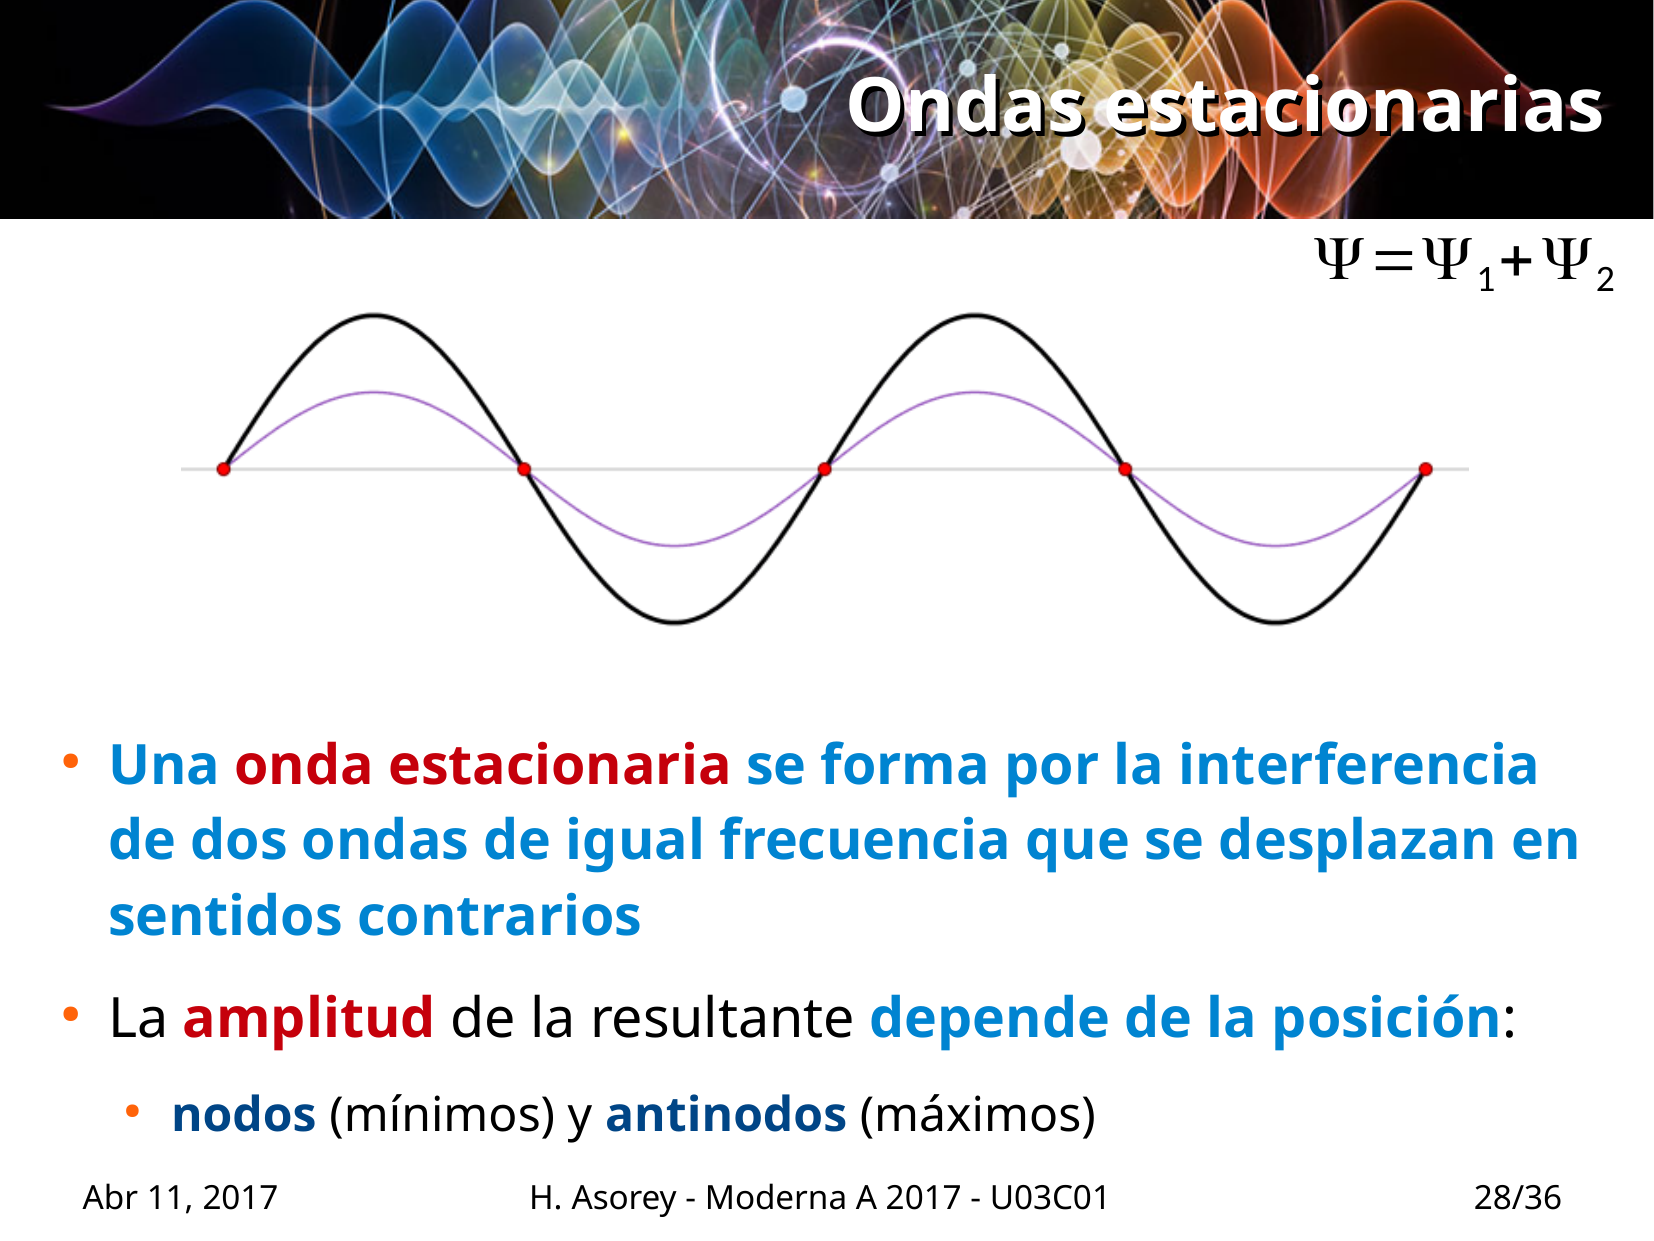

# Ondas estacionarias
Una onda estacionaria se forma por la interferencia de dos ondas de igual frecuencia que se desplazan en sentidos contrarios
La amplitud de la resultante depende de la posición:
nodos (mínimos) y antinodos (máximos)
Abr 11, 2017
H. Asorey - Moderna A 2017 - U03C01
28